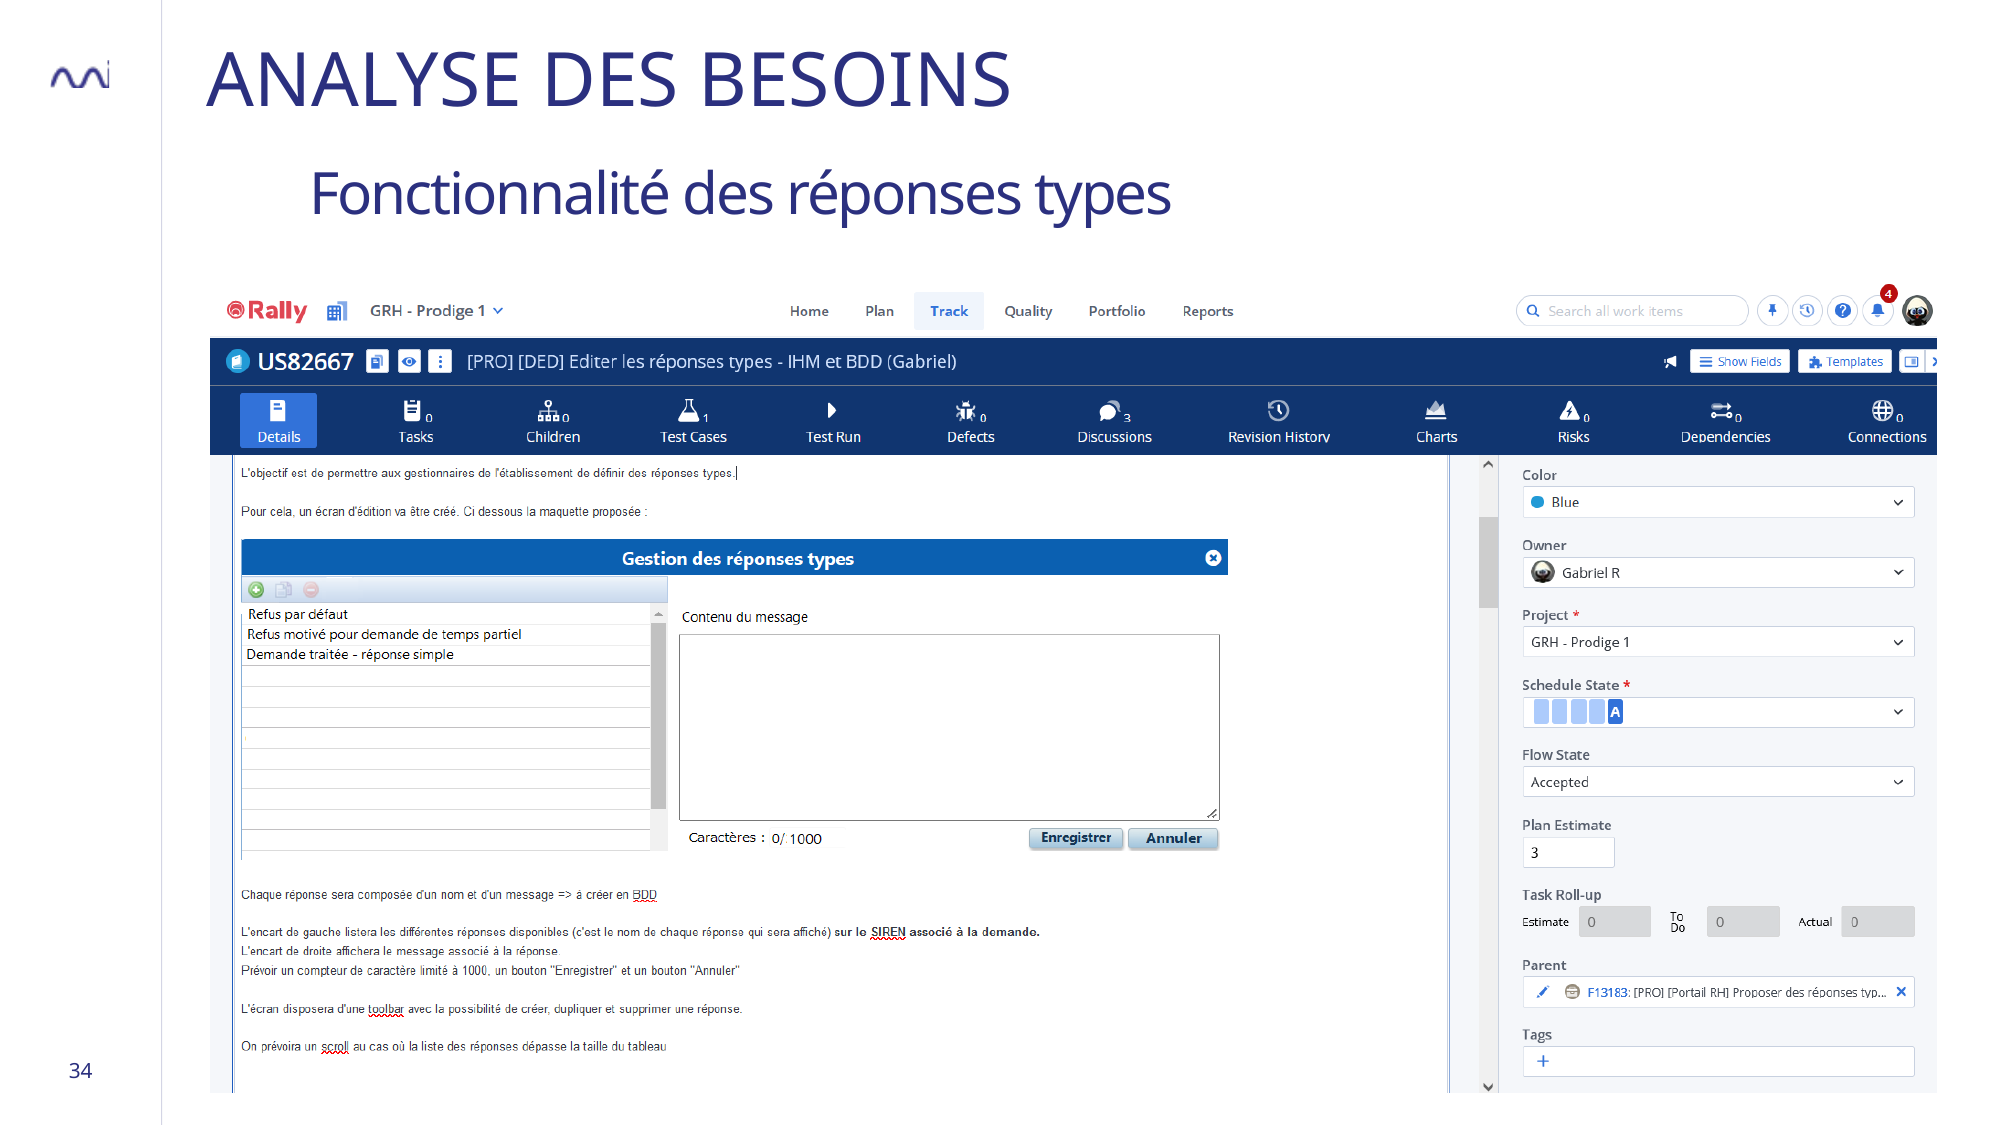

ANALYSE DES BESOINS
Fonctionnalité des réponses types
31